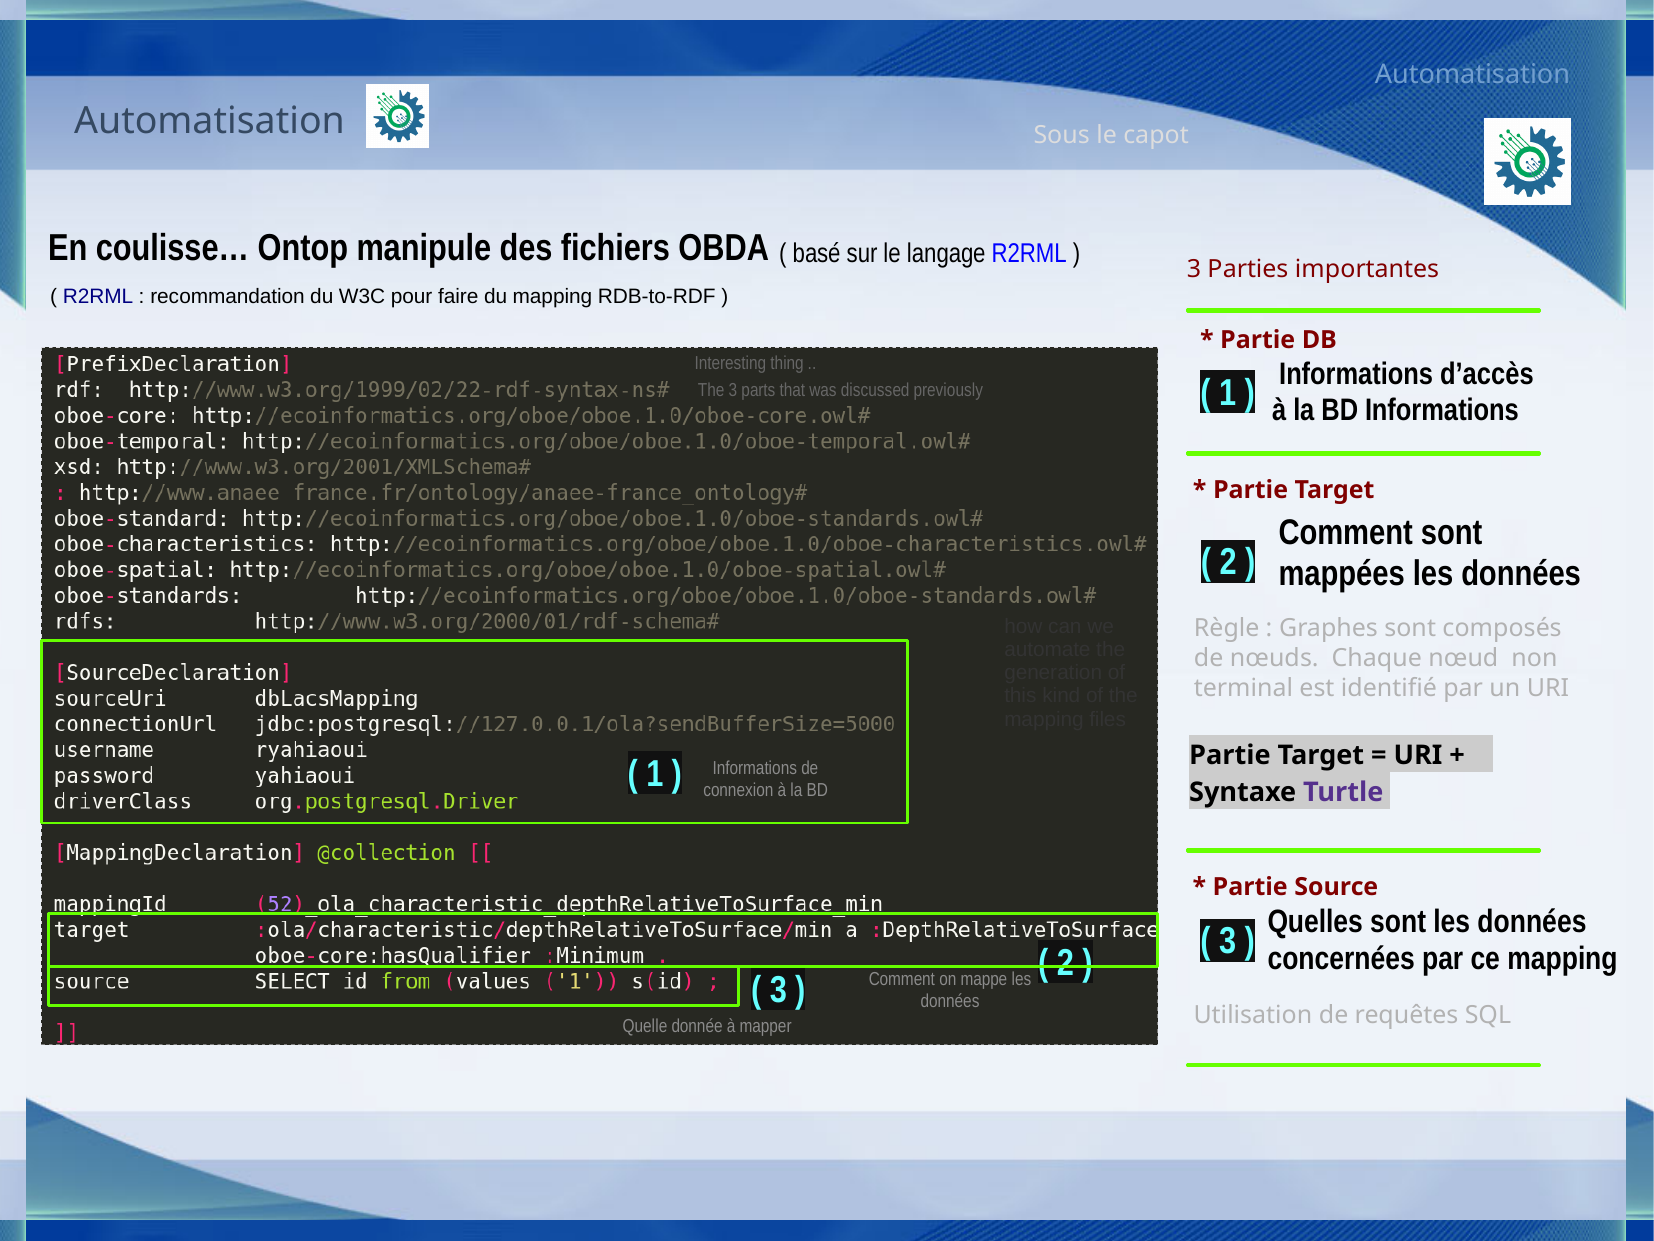

Automatisation
# Automatisation
Sous le capot
En coulisse… Ontop manipule des fichiers OBDA
( basé sur le langage R2RML )
3 Parties importantes
( R2RML : recommandation du W3C pour faire du mapping RDB-to-RDF )
* Partie DB
Interesting thing ..
 Informations d’accès à la BD Informations
( 1 )
The 3 parts that was discussed previously
* Partie Target
Comment sont mappées les données
( 2 )
Règle : Graphes sont composés de nœuds. Chaque nœud non terminal est identifié par un URI
how can we automate the generation of this kind of the mapping files
Partie Target = URI +
Syntaxe Turtle
Informations de connexion à la BD
( 1 )
* Partie Source
Quelles sont les données concernées par ce mapping
( 3 )
( 2 )
( 3 )
Comment on mappe les données
Utilisation de requêtes SQL
Quelle donnée à mapper